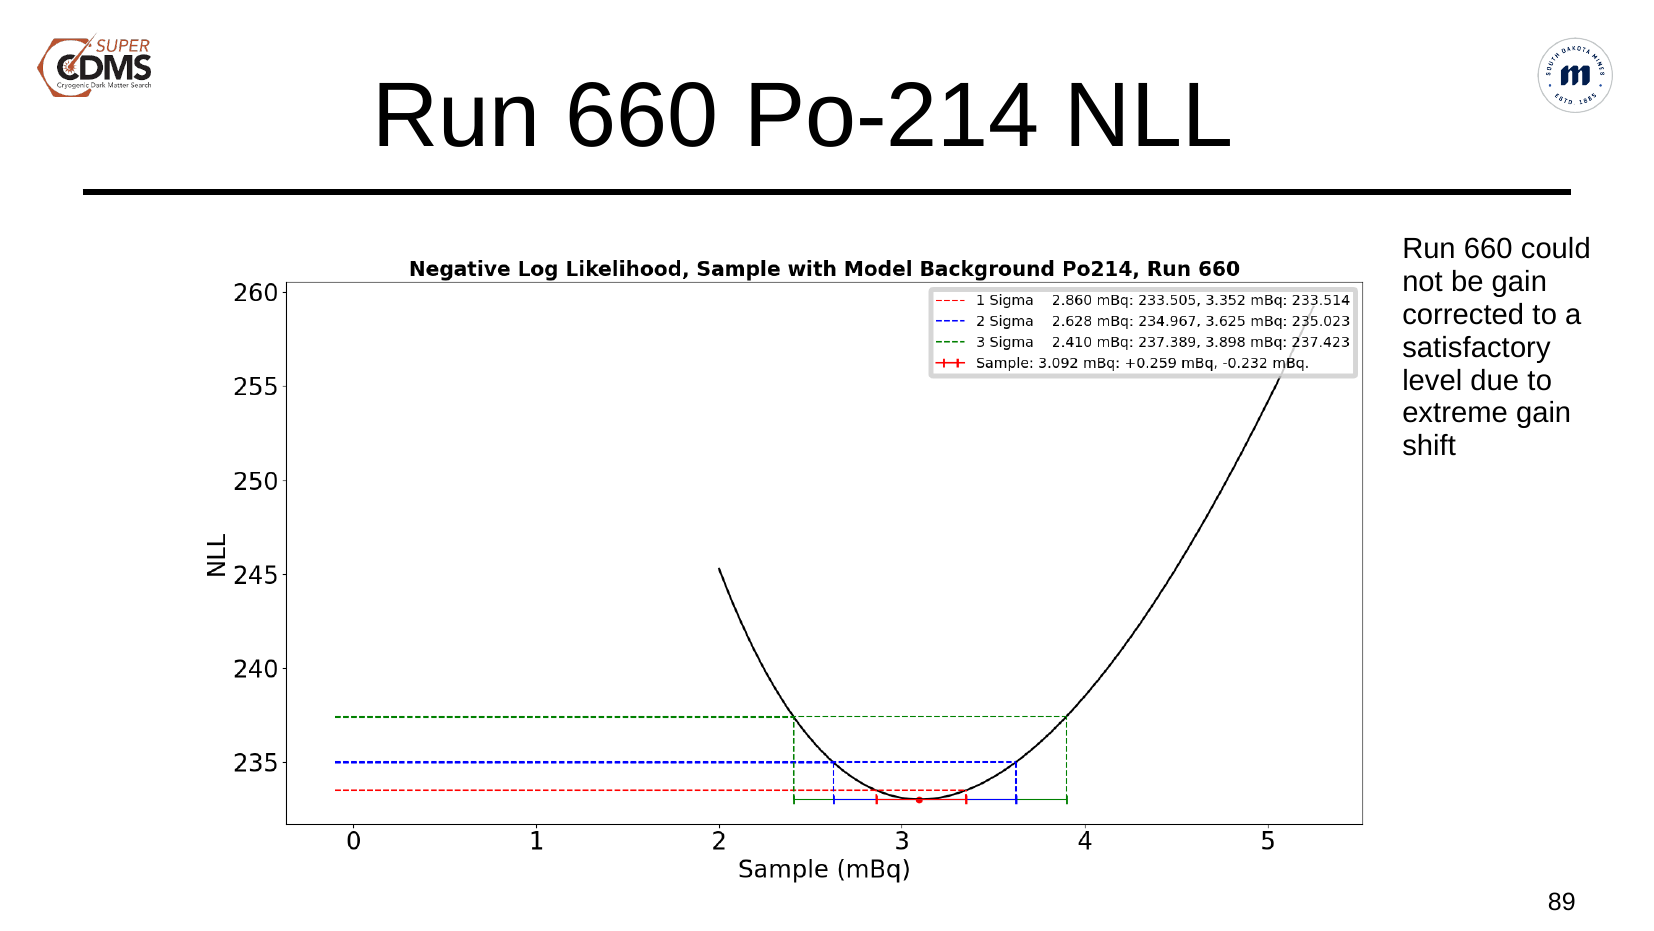

# Run 660 Po-214 NLL
Run 660 could not be gain corrected to a satisfactory level due to extreme gain shift